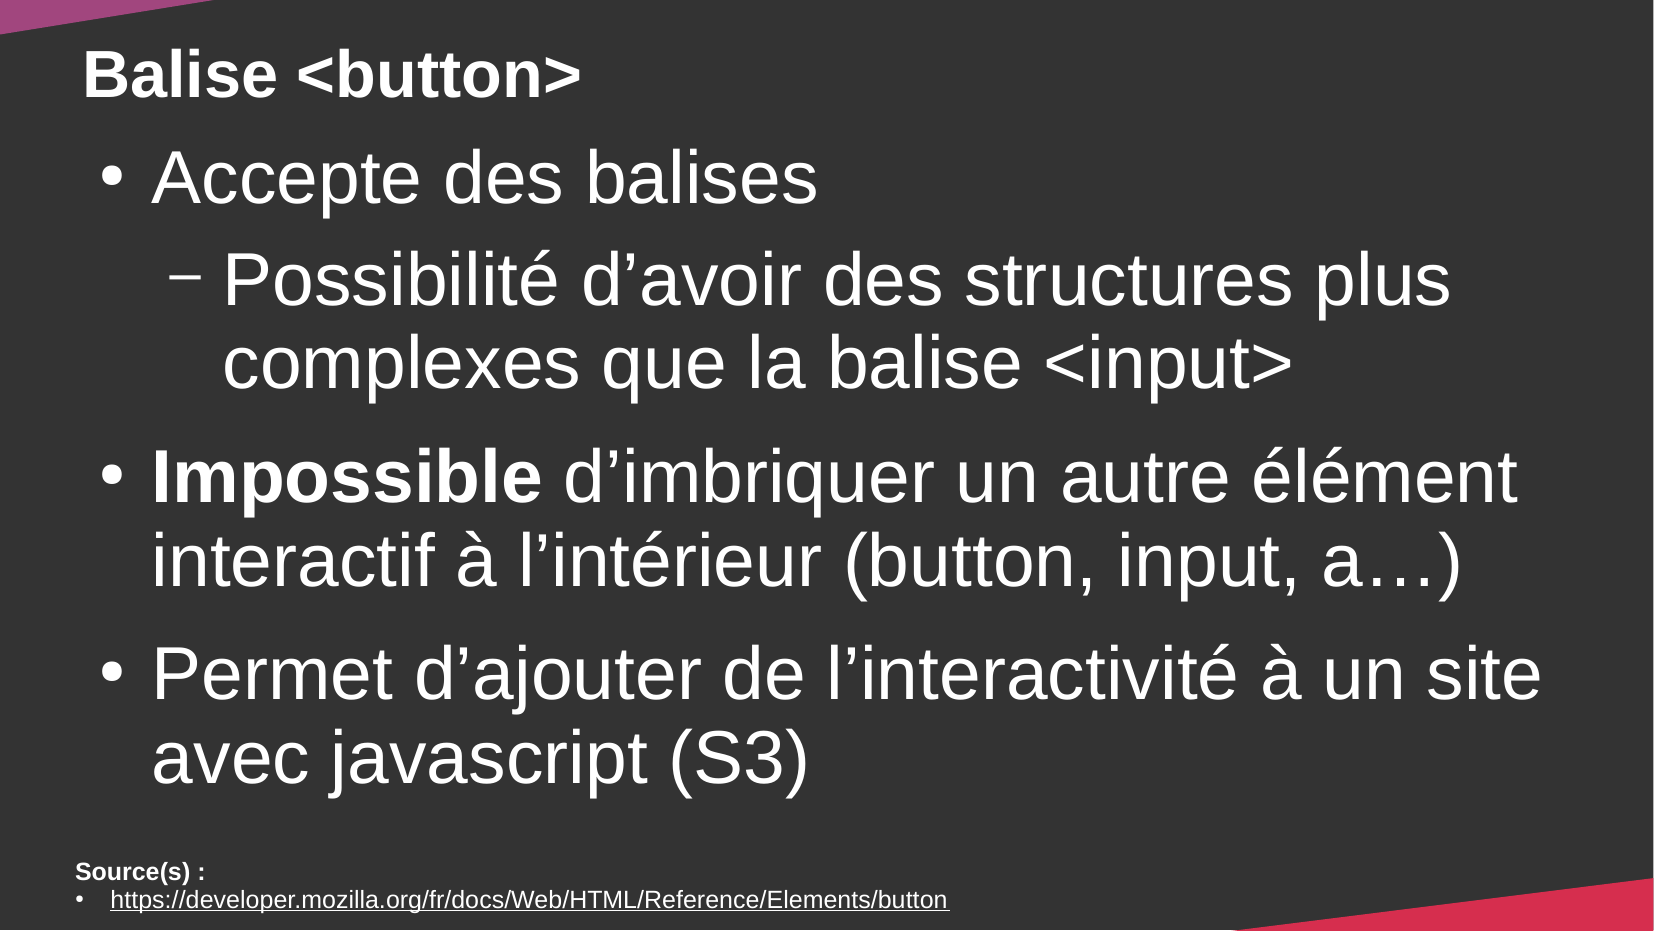

# Balise <button>
Accepte des balises
Possibilité d’avoir des structures plus complexes que la balise <input>
Impossible d’imbriquer un autre élément interactif à l’intérieur (button, input, a…)
Permet d’ajouter de l’interactivité à un site avec javascript (S3)
Source(s) :
https://developer.mozilla.org/fr/docs/Web/HTML/Reference/Elements/button